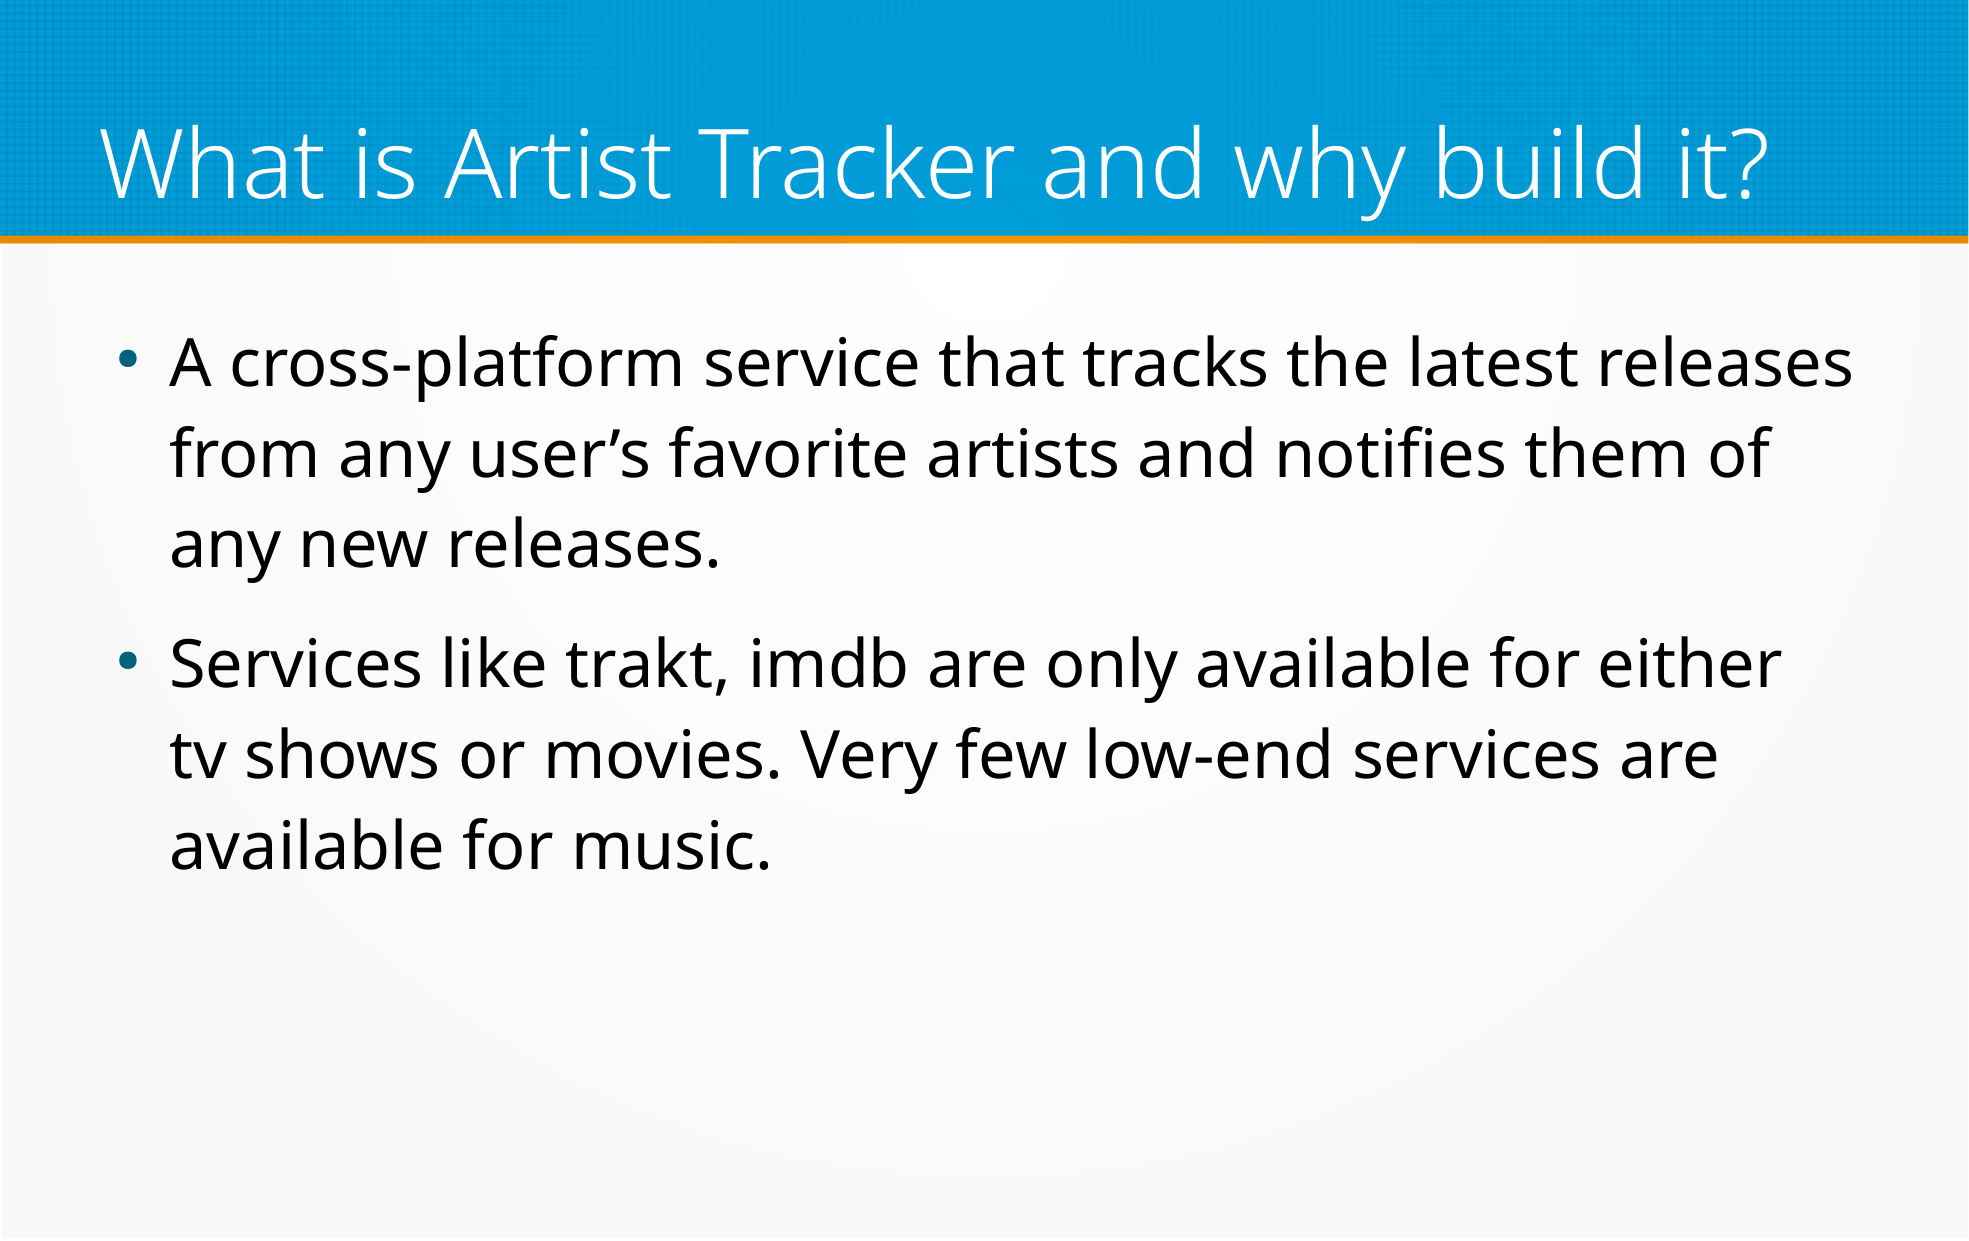

# What is Artist Tracker and why build it?
A cross-platform service that tracks the latest releases from any user’s favorite artists and notifies them of any new releases.
Services like trakt, imdb are only available for either tv shows or movies. Very few low-end services are available for music.